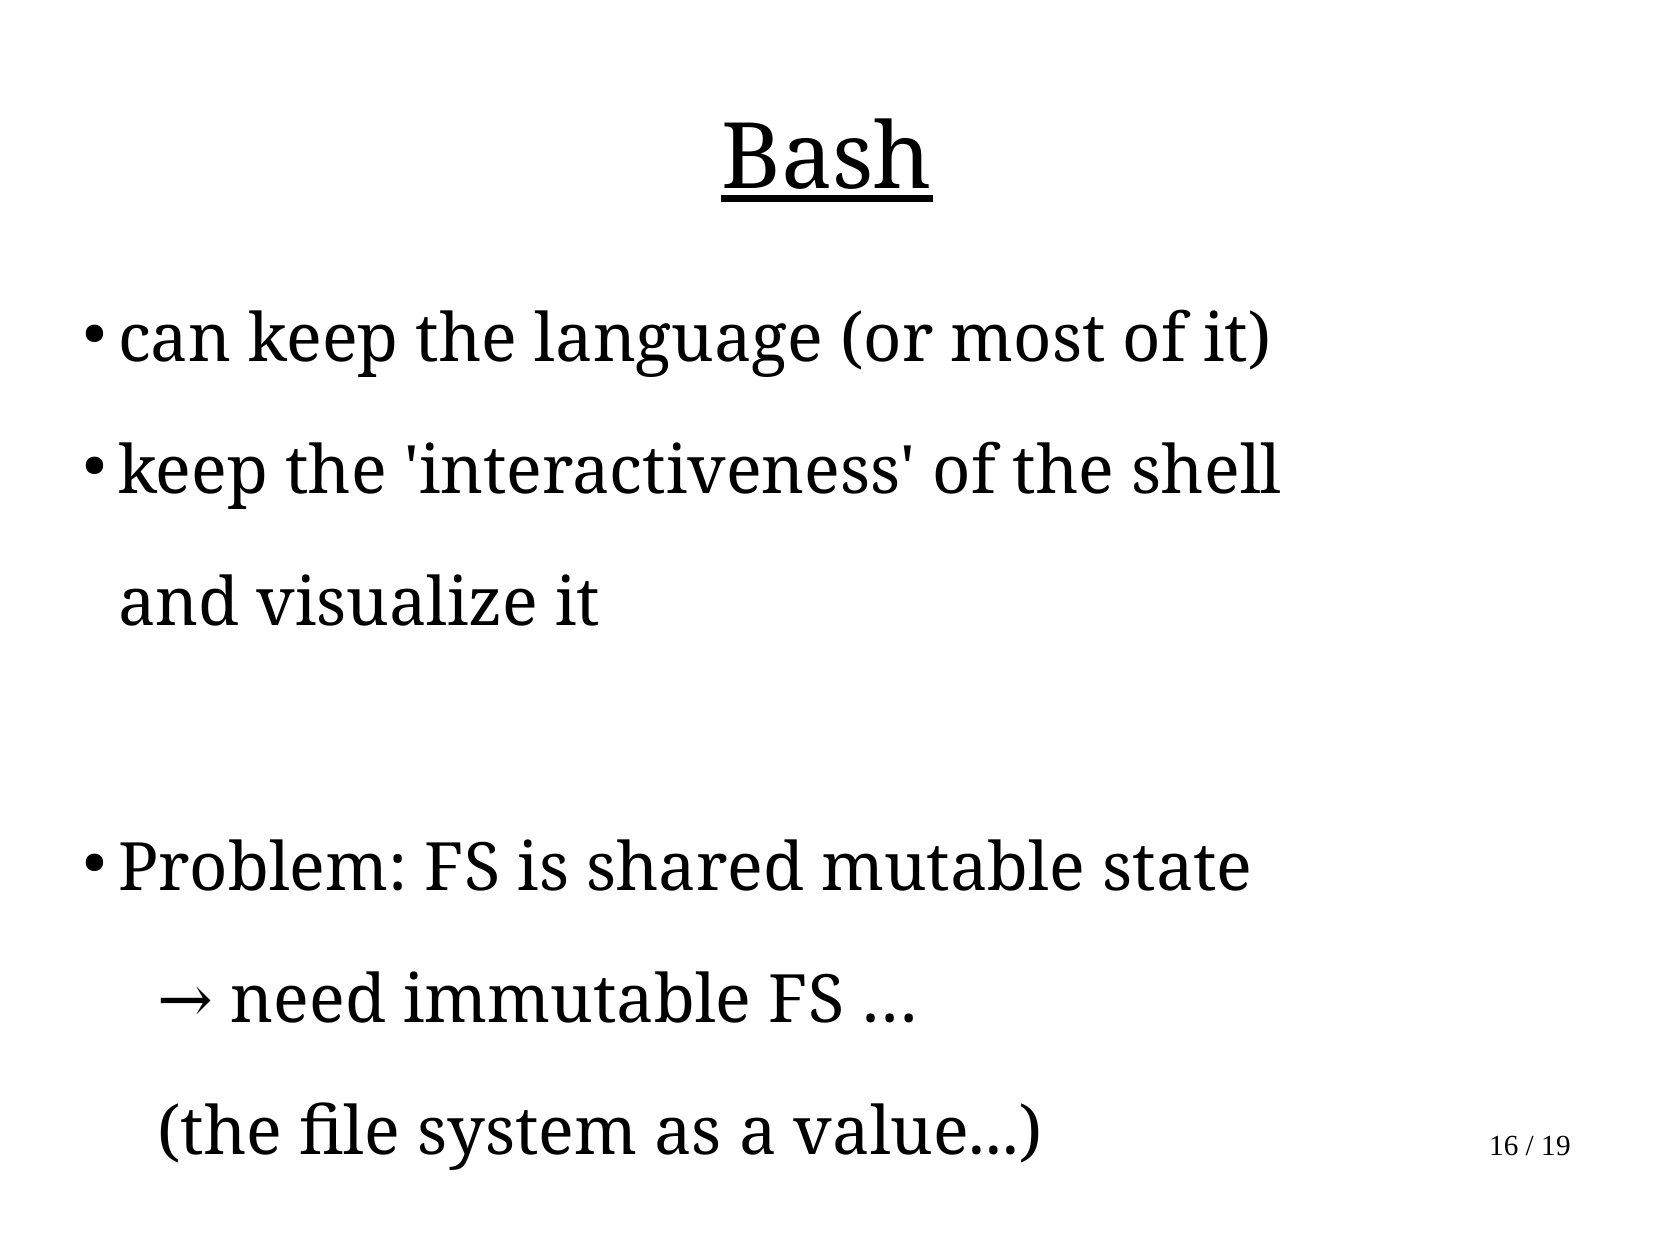

# Bash
can keep the language (or most of it)
keep the 'interactiveness' of the shell
and visualize it
Problem: FS is shared mutable state
	→ need immutable FS …
	(the file system as a value...)
16